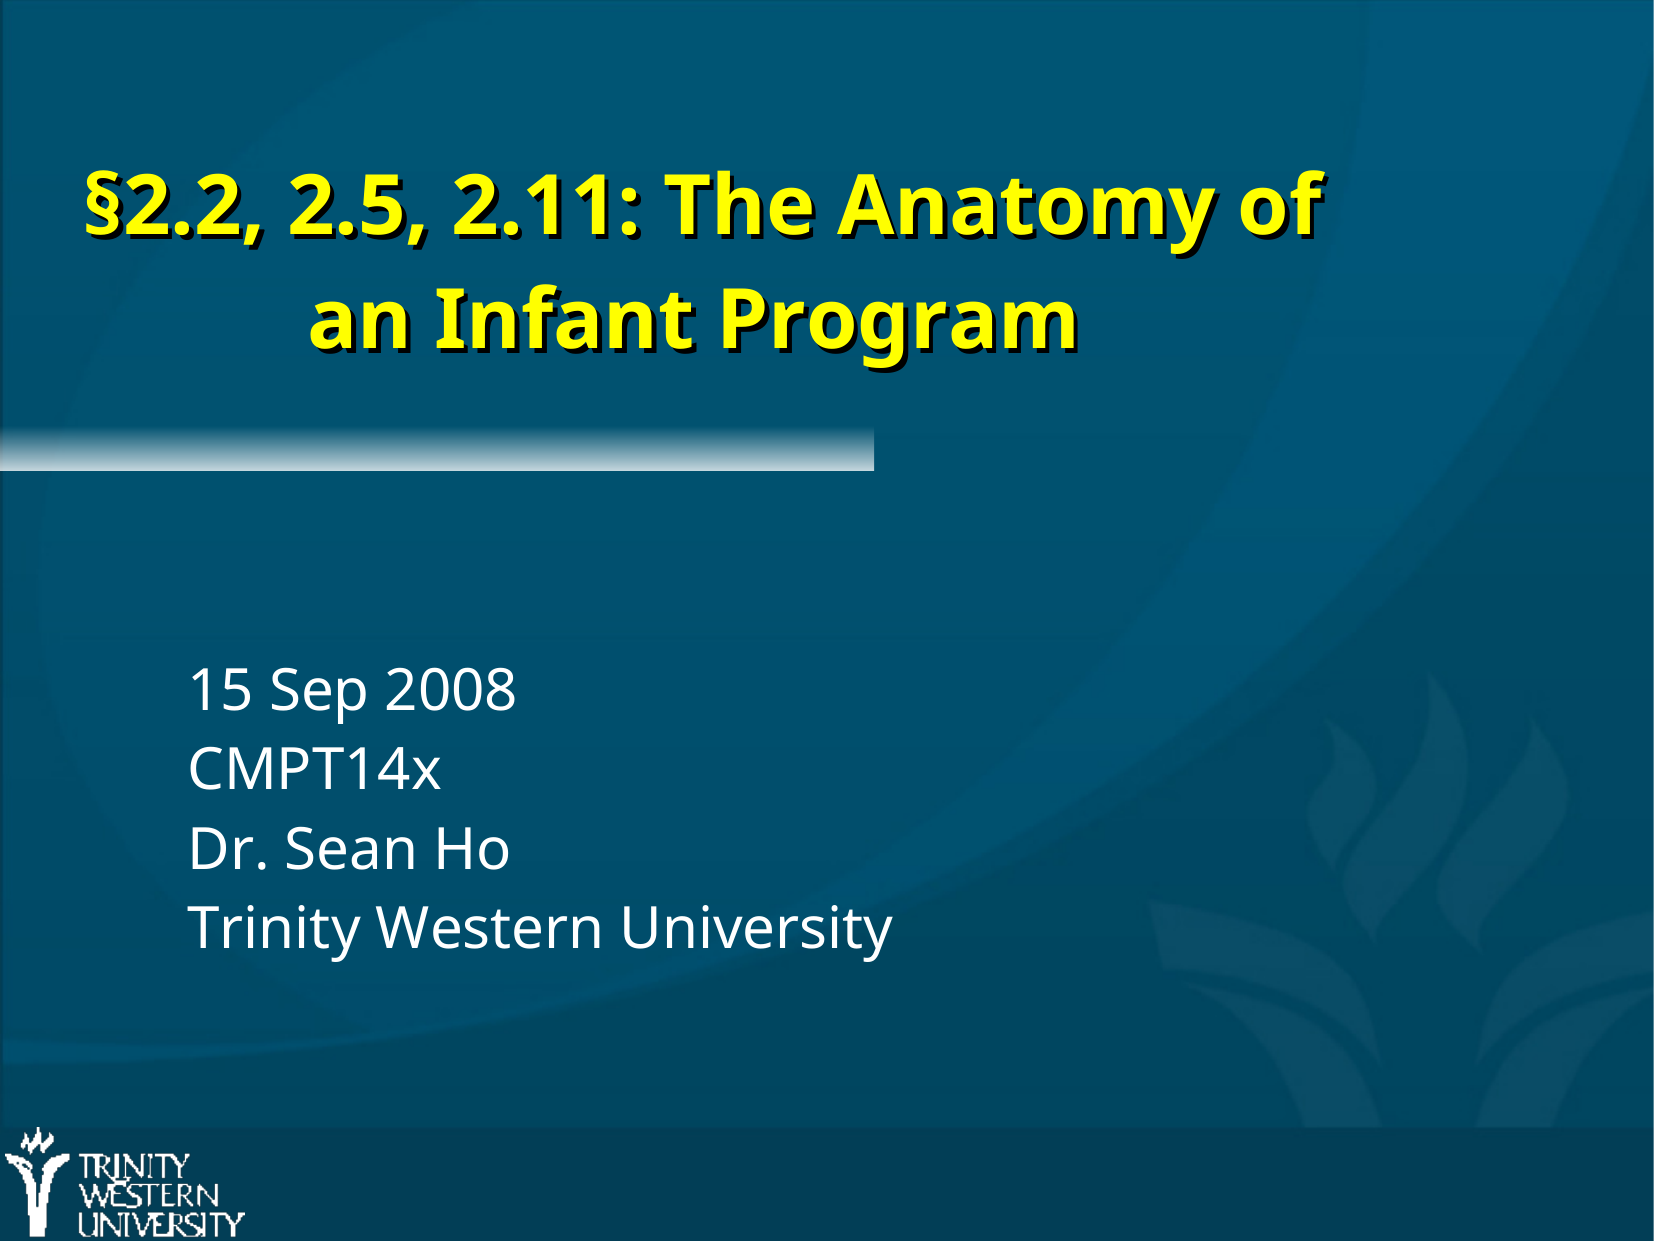

# §2.2, 2.5, 2.11: The Anatomy of an Infant Program
15 Sep 2008
CMPT14x
Dr. Sean Ho
Trinity Western University